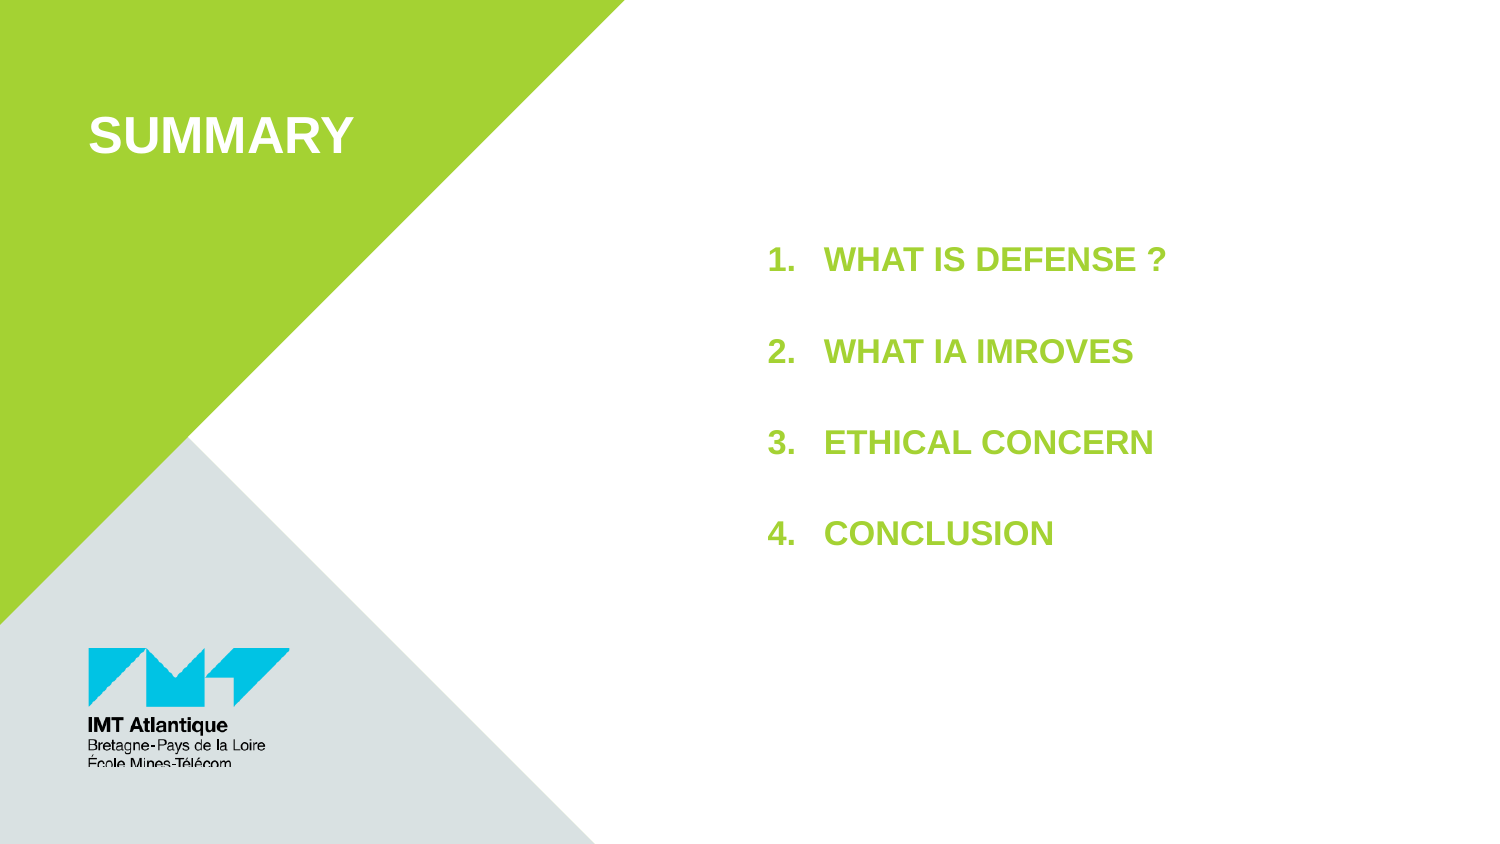

summary
# What is Defense ?
What IA imroves
Ethical concern
cONCLUSION